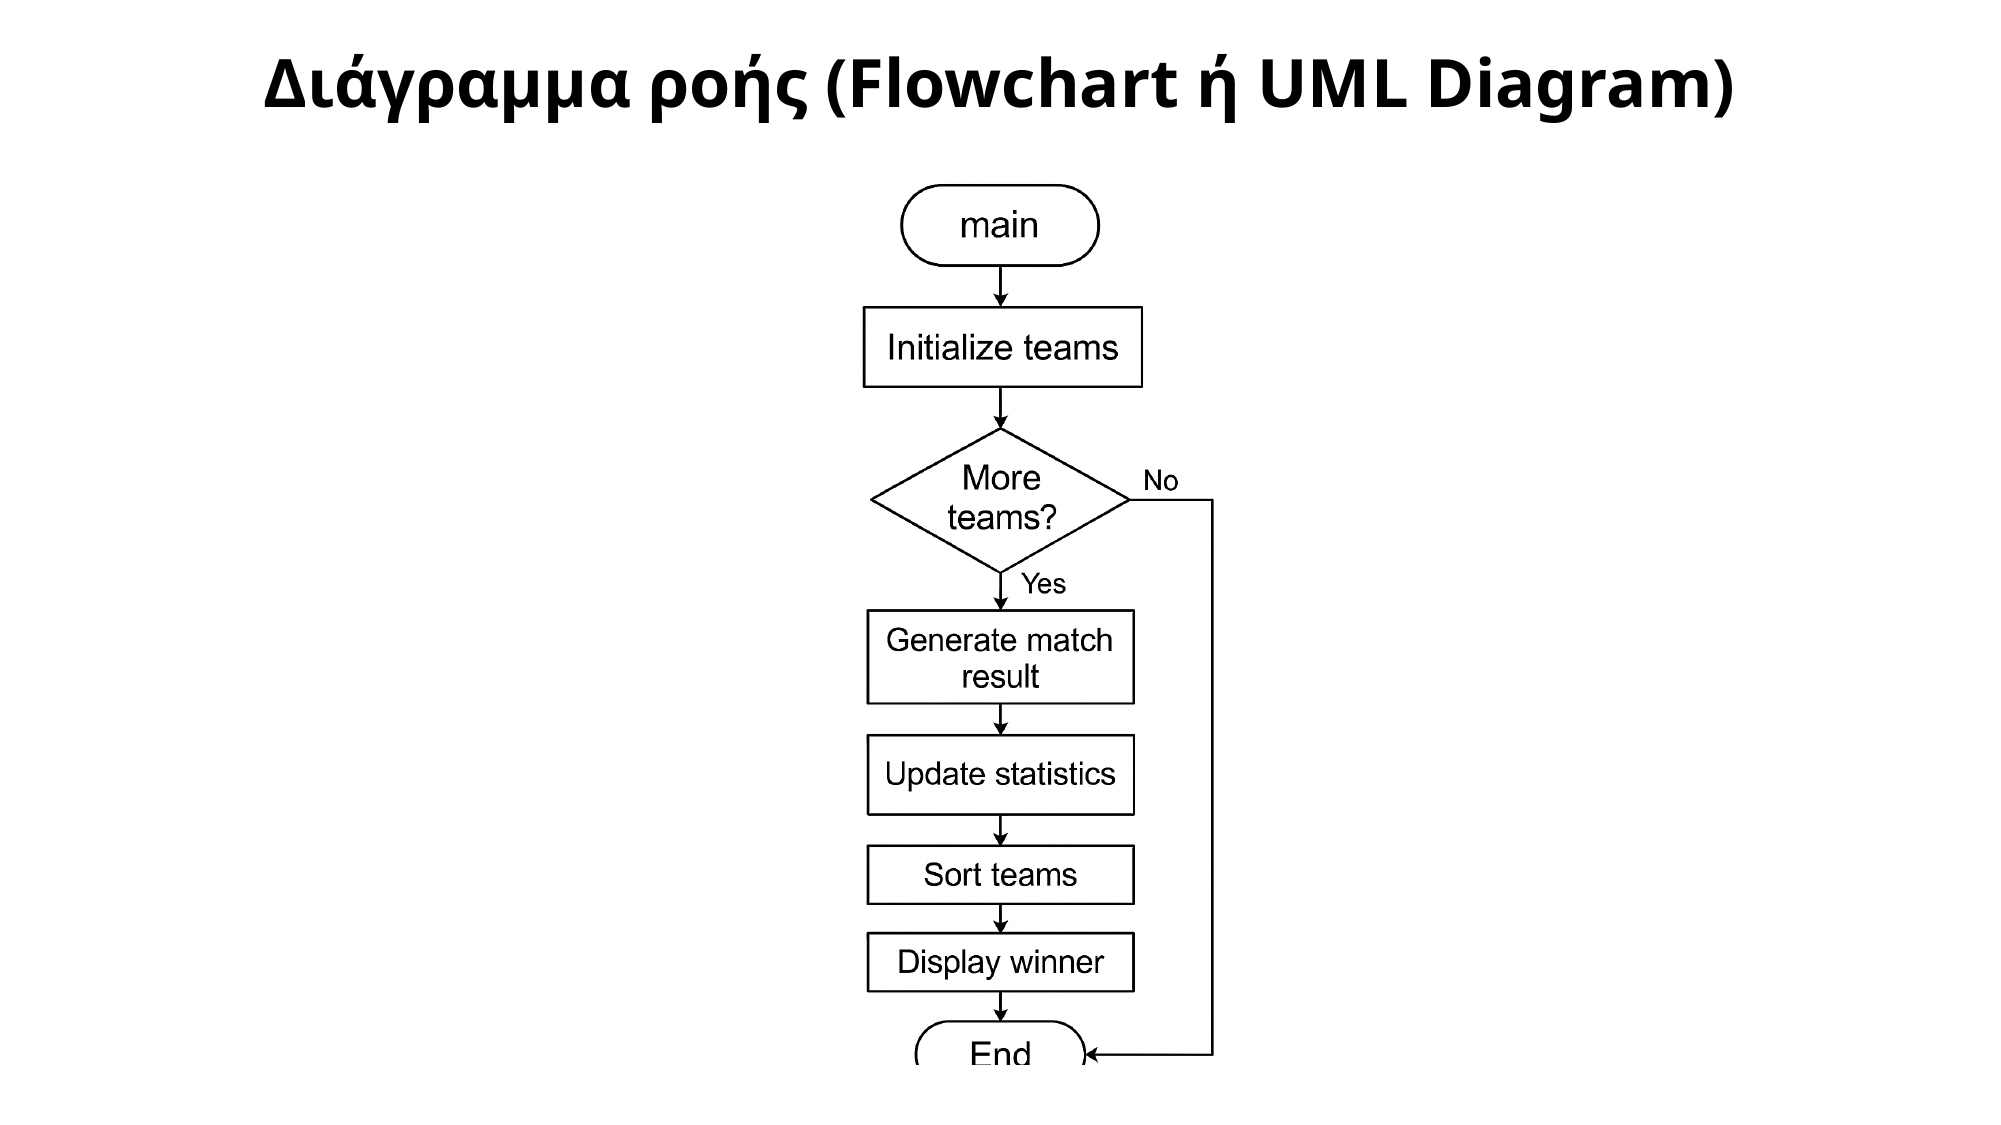

# Διάγραµµα ροής (Flowchart ή UML Diagram)